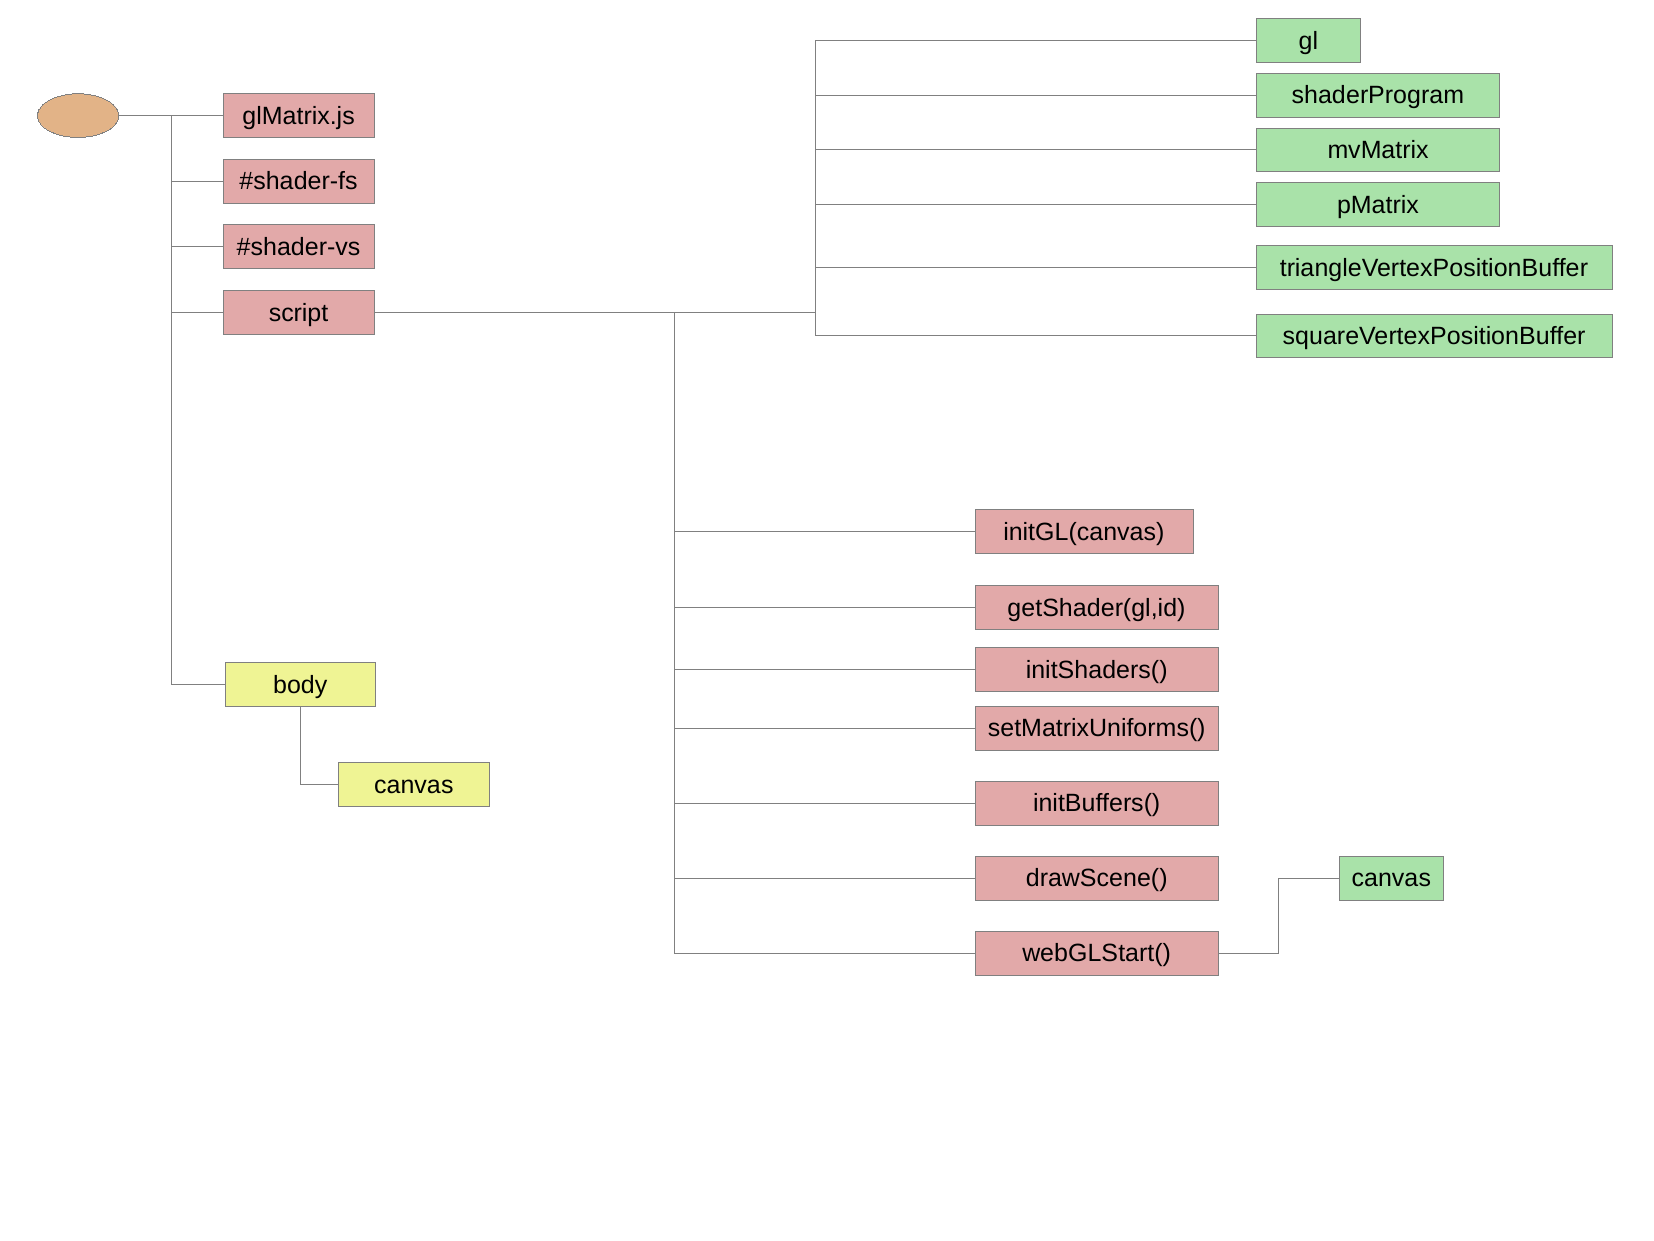

gl
shaderProgram
glMatrix.js
mvMatrix
#shader-fs
pMatrix
#shader-vs
triangleVertexPositionBuffer
script
squareVertexPositionBuffer
initGL(canvas)
getShader(gl,id)
initShaders()
body
setMatrixUniforms()
canvas
initBuffers()
drawScene()
canvas
webGLStart()